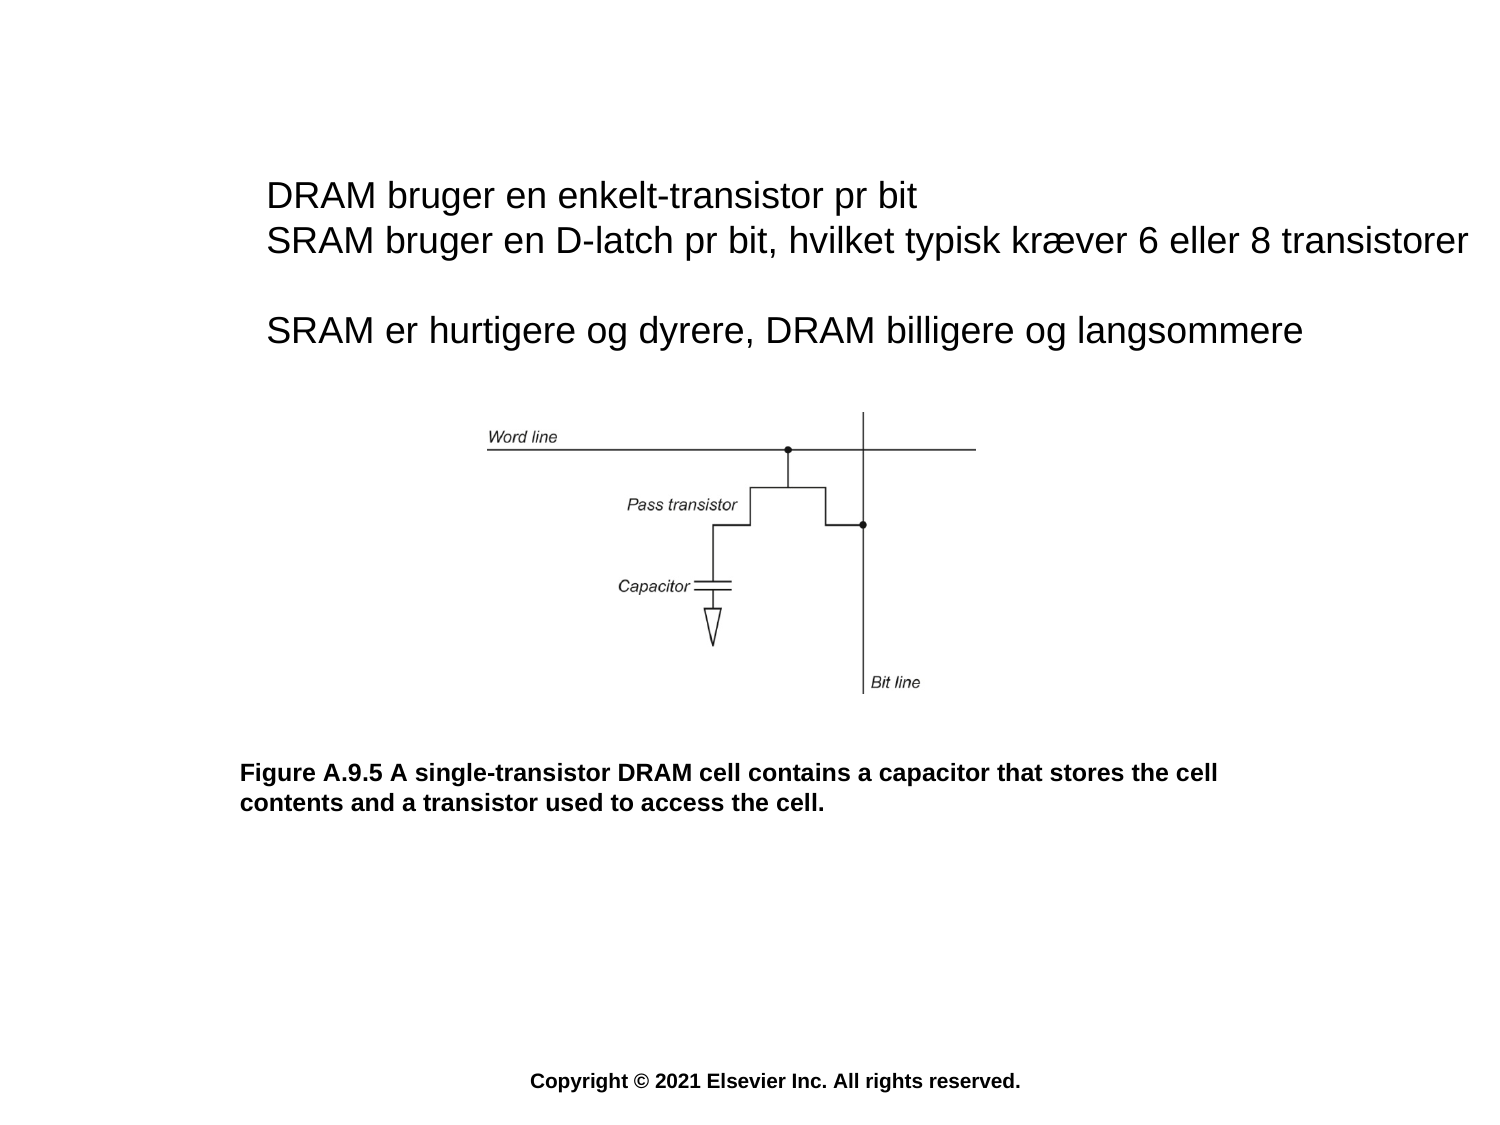

DRAM bruger en enkelt-transistor pr bit
SRAM bruger en D-latch pr bit, hvilket typisk kræver 6 eller 8 transistorer
SRAM er hurtigere og dyrere, DRAM billigere og langsommere
Figure A.9.5 A single-transistor DRAM cell contains a capacitor that stores the cell
contents and a transistor used to access the cell.
Copyright © 2021 Elsevier Inc. All rights reserved.